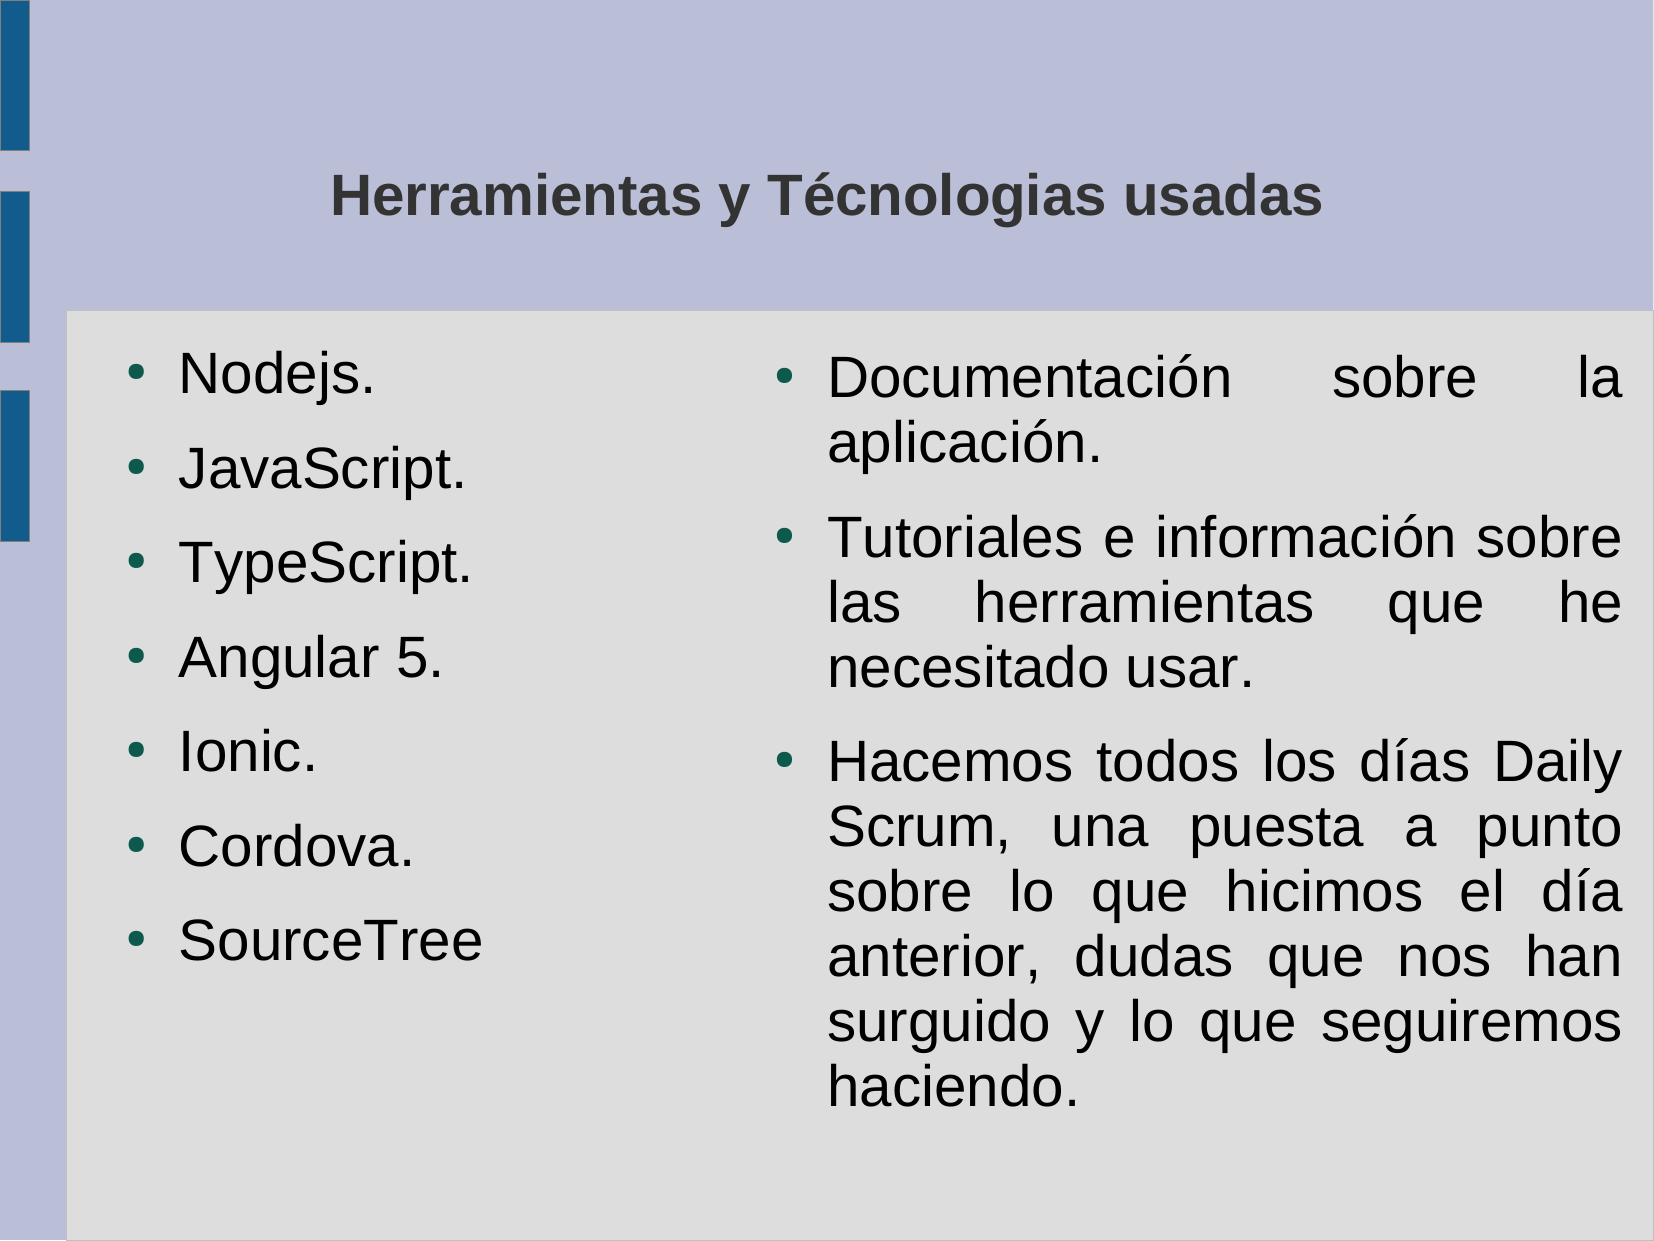

# Herramientas y Técnologias usadas
Nodejs.
JavaScript.
TypeScript.
Angular 5.
Ionic.
Cordova.
SourceTree
Documentación sobre la aplicación.
Tutoriales e información sobre las herramientas que he necesitado usar.
Hacemos todos los días Daily Scrum, una puesta a punto sobre lo que hicimos el día anterior, dudas que nos han surguido y lo que seguiremos haciendo.